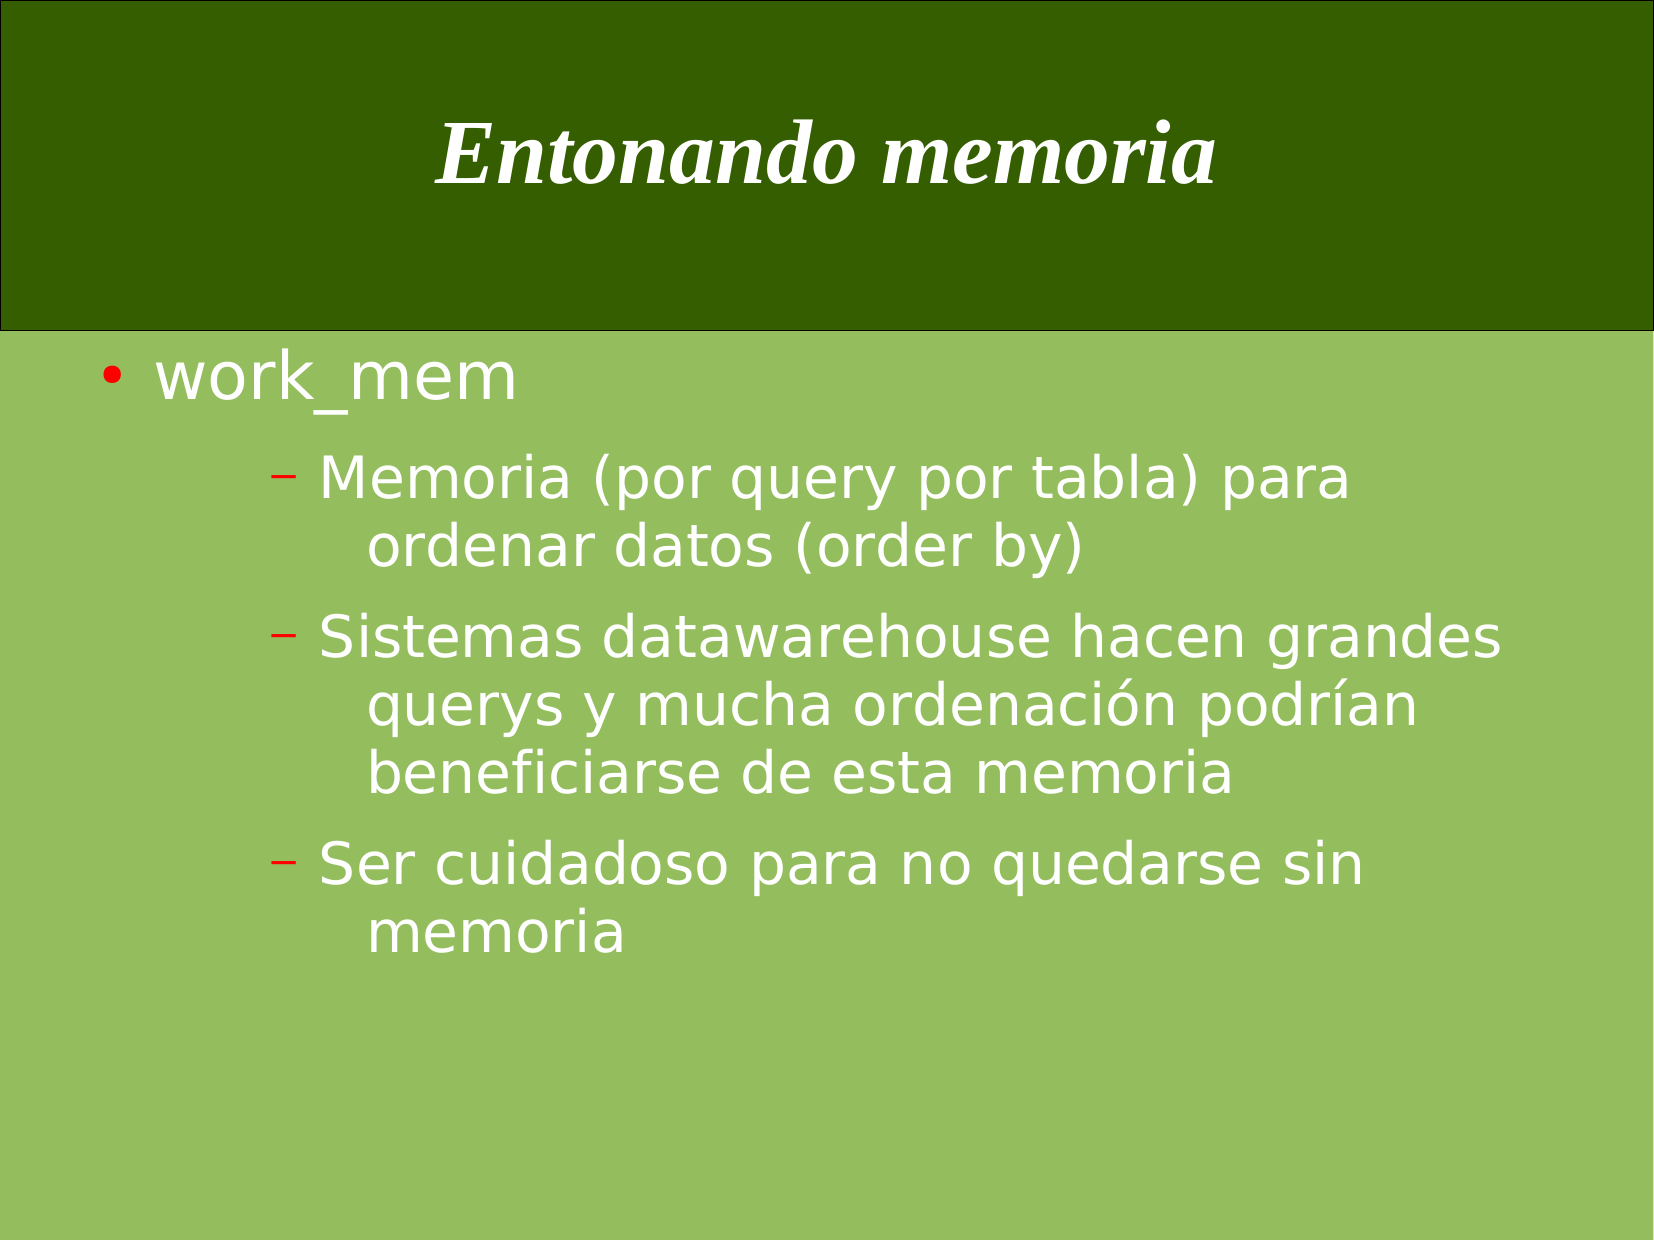

# Entonando memoria
work_mem
Memoria (por query por tabla) para ordenar datos (order by)
Sistemas datawarehouse hacen grandes querys y mucha ordenación podrían beneficiarse de esta memoria
Ser cuidadoso para no quedarse sin memoria